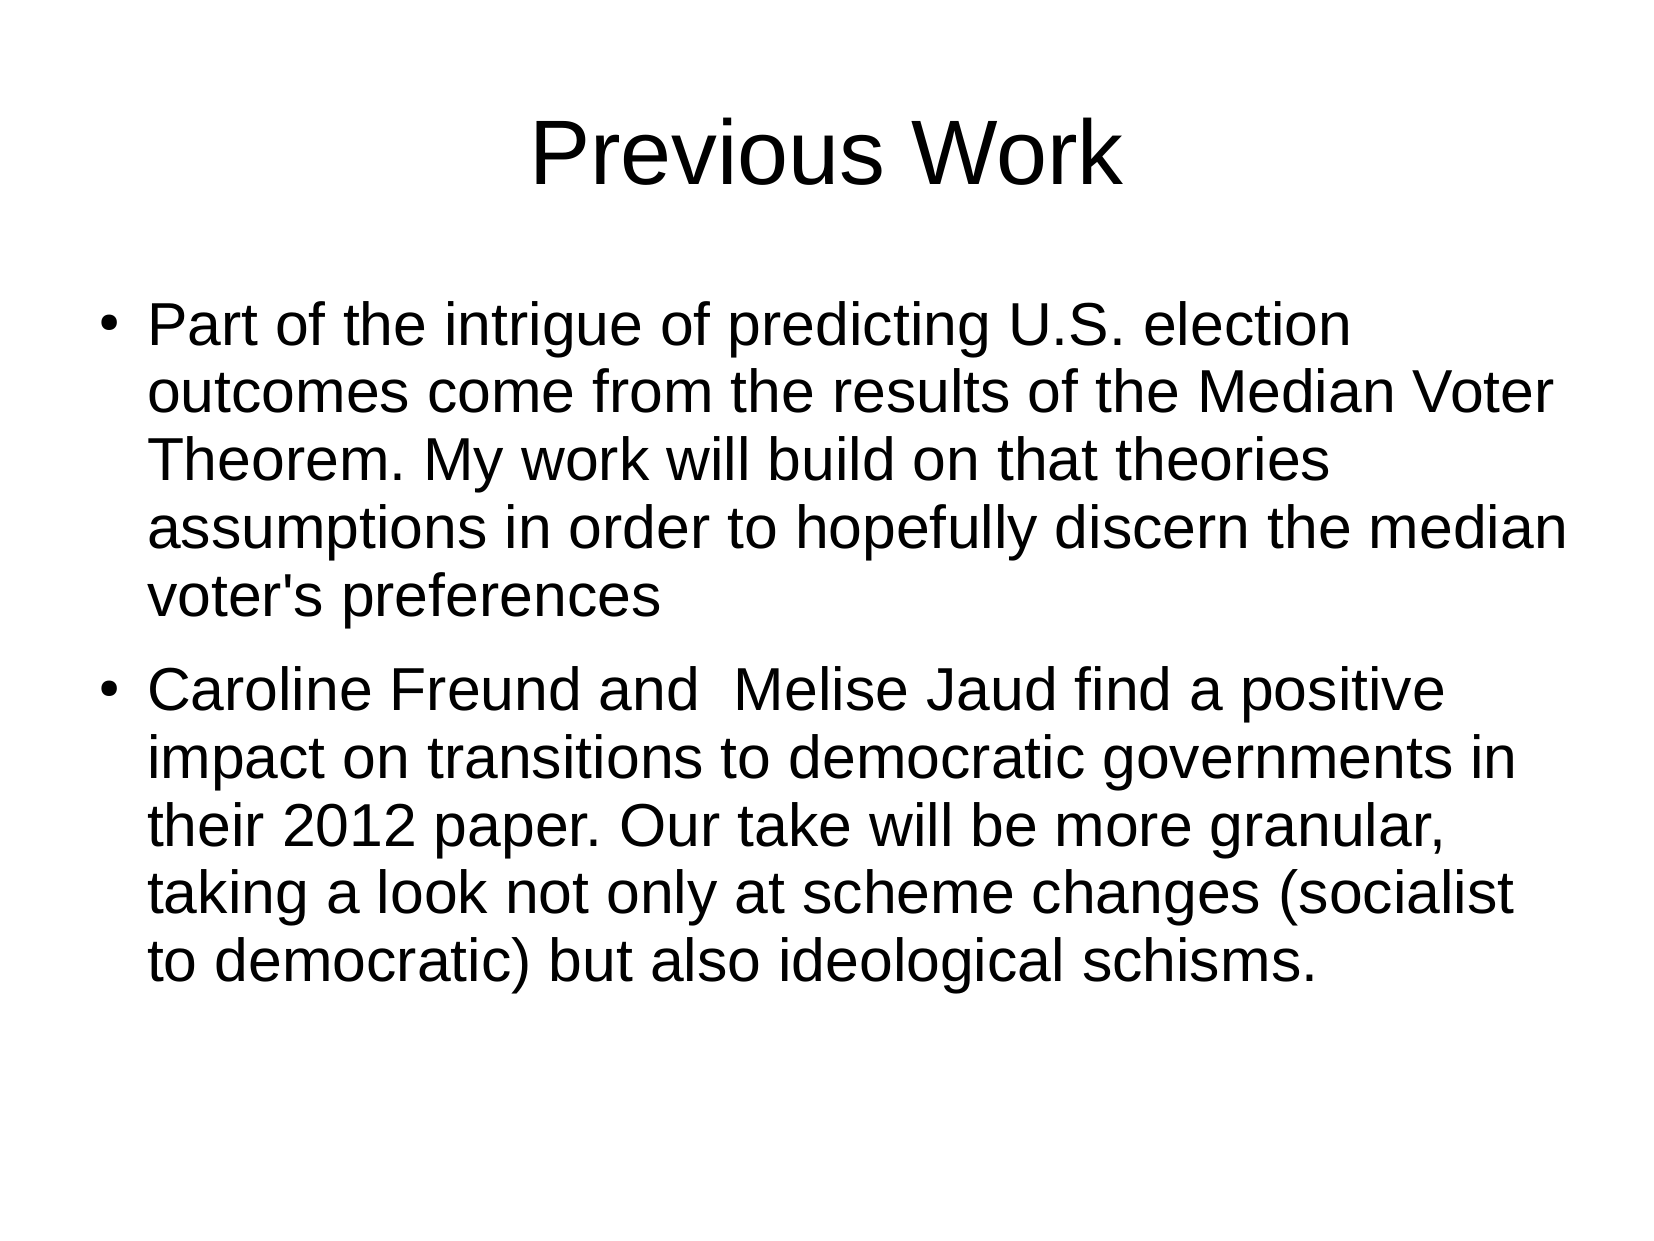

# Previous Work
Part of the intrigue of predicting U.S. election outcomes come from the results of the Median Voter Theorem. My work will build on that theories assumptions in order to hopefully discern the median voter's preferences
Caroline Freund and Melise Jaud find a positive impact on transitions to democratic governments in their 2012 paper. Our take will be more granular, taking a look not only at scheme changes (socialist to democratic) but also ideological schisms.